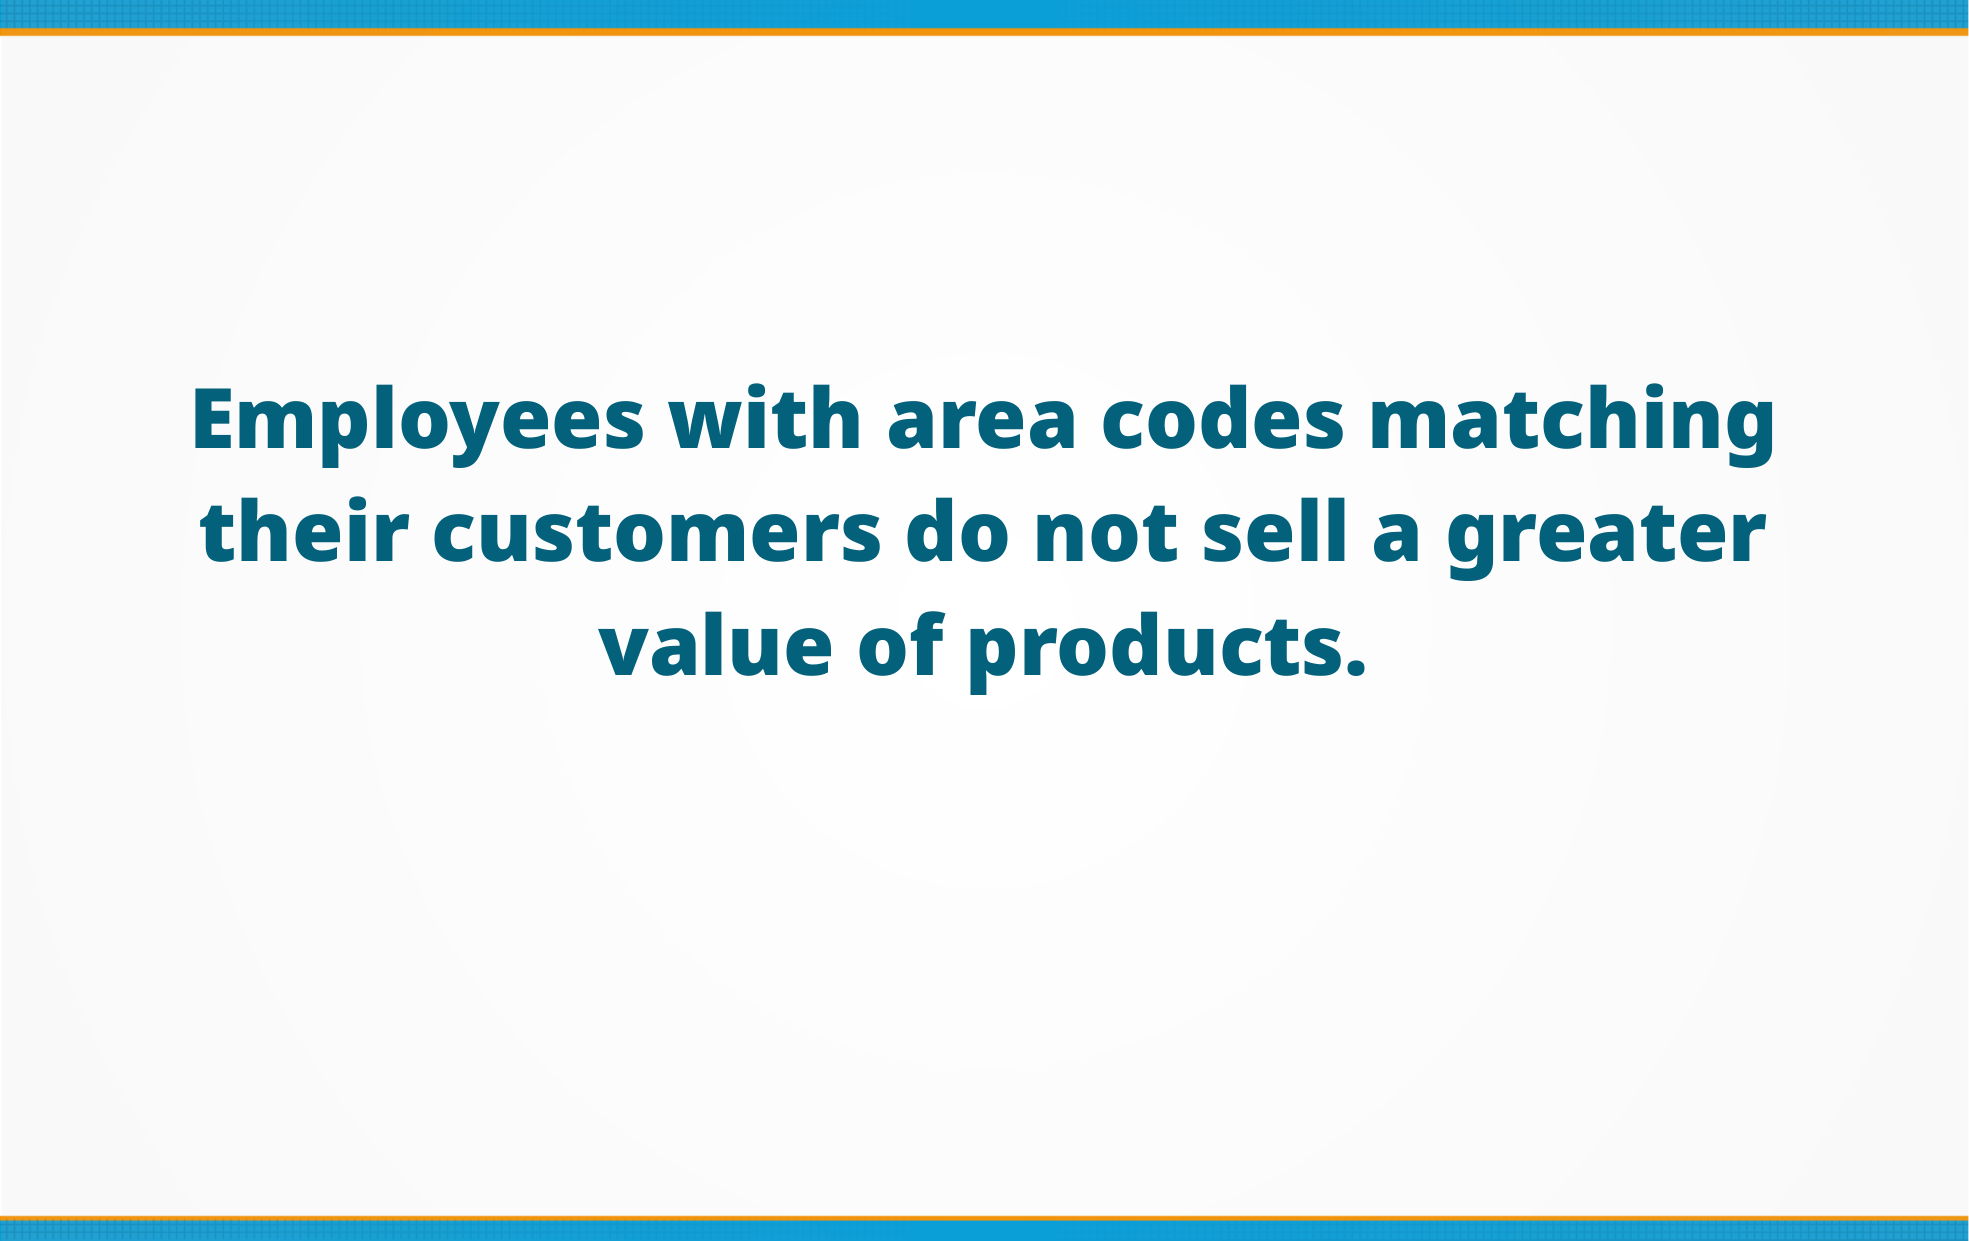

# Employees with area codes matching their customers do not sell a greater value of products.